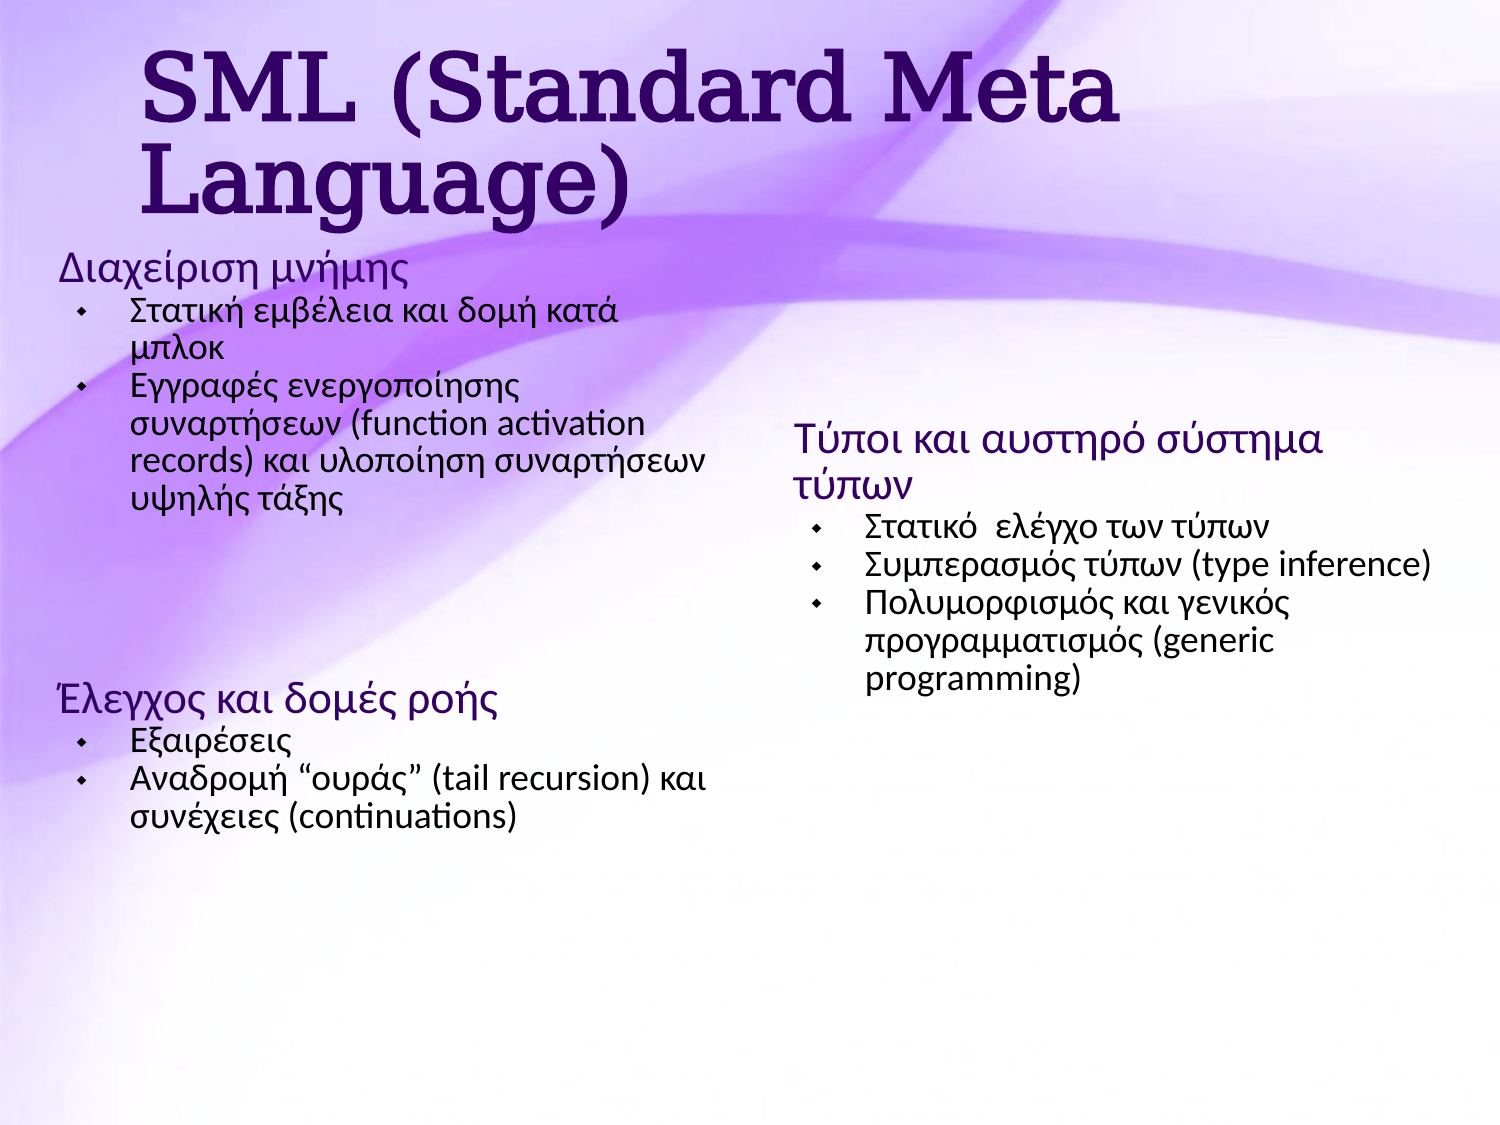

# SML (Standard Meta Language)
Διαχείριση μνήμης
Στατική εμβέλεια και δομή κατά μπλοκ
Εγγραφές ενεργοποίησης συναρτήσεων (function activation records) και υλοποίηση συναρτήσεων υψηλής τάξης
Έλεγχος και δομές ροής
Εξαιρέσεις
Αναδρομή “ουράς” (tail recursion) και συνέχειες (continuations)
Τύποι και αυστηρό σύστημα τύπων
Στατικό ελέγχο των τύπων
Συμπερασμός τύπων (type inference)
Πολυμορφισμός και γενικός προγραμματισμός (generic
programming)